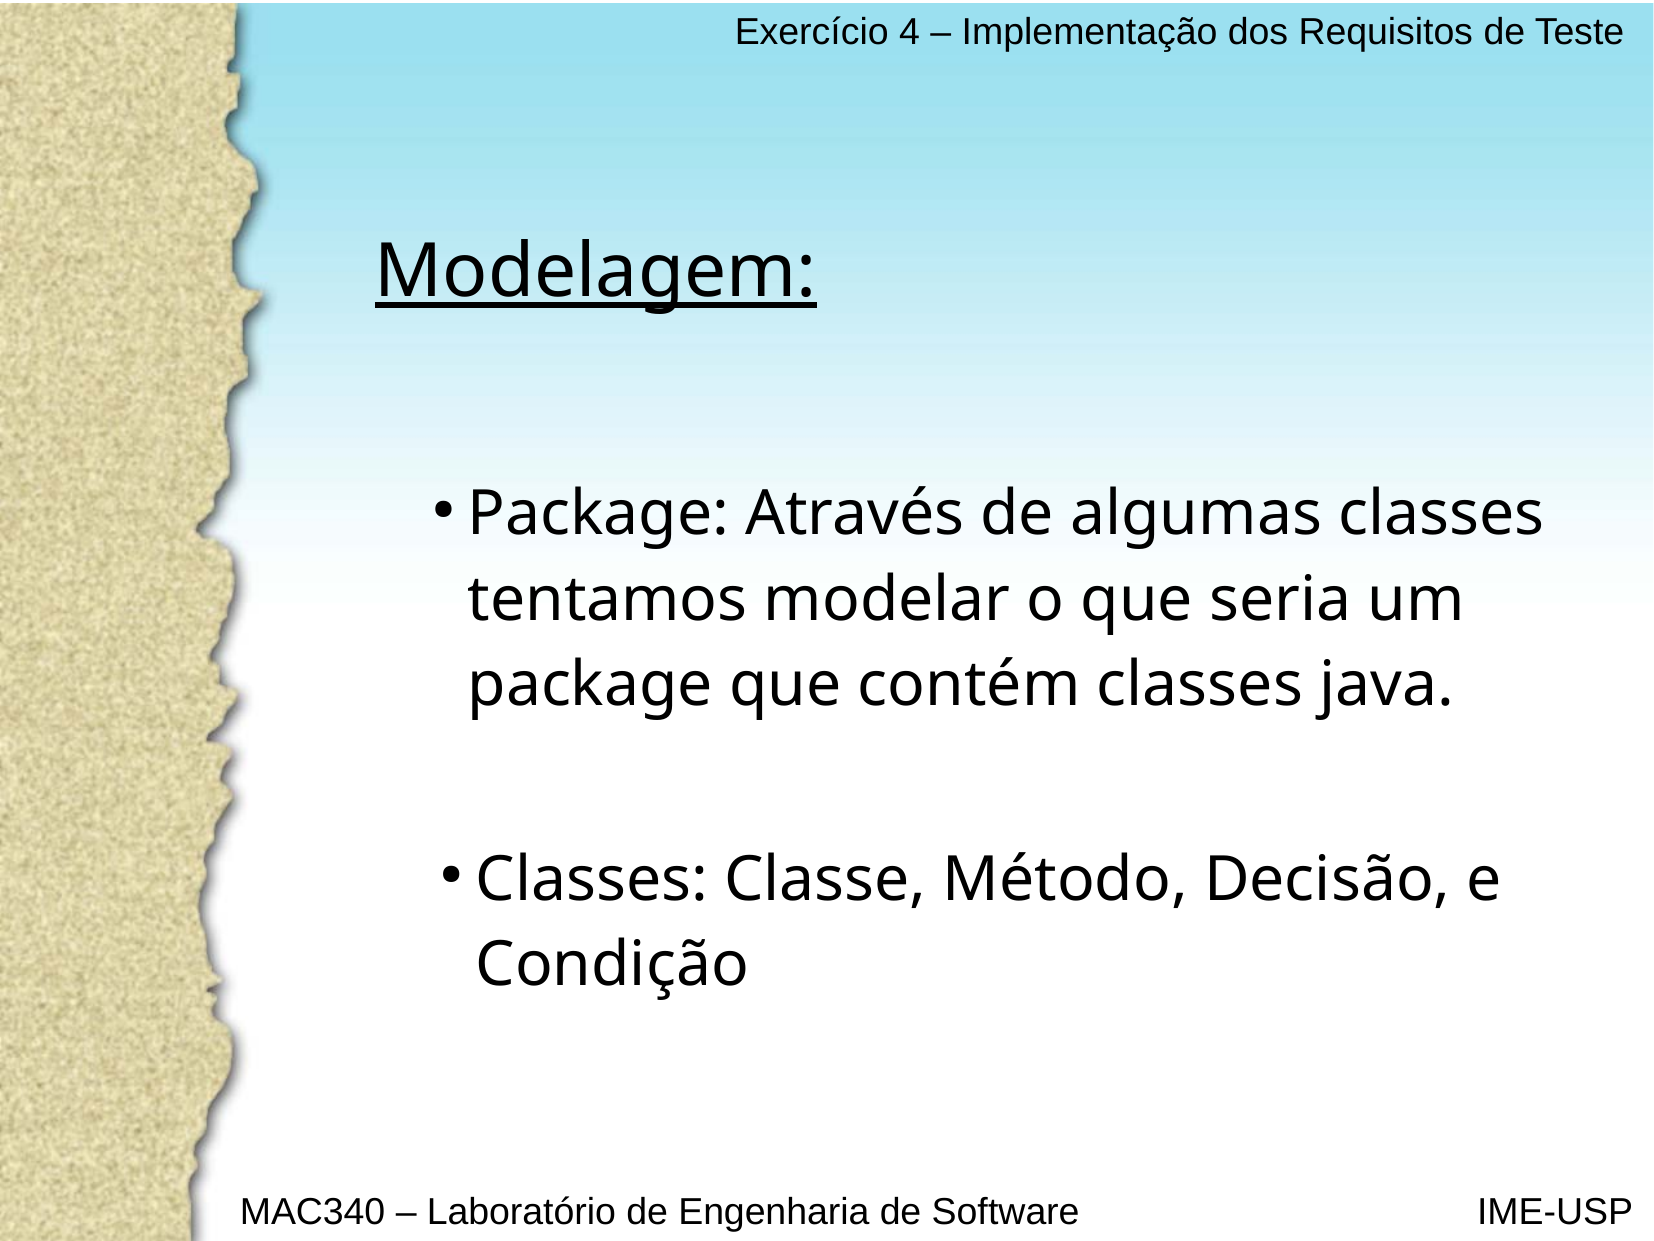

Exercício 4 – Implementação dos Requisitos de Teste
Modelagem:
Package: Através de algumas classes
tentamos modelar o que seria um
package que contém classes java.
Classes: Classe, Método, Decisão, e
Condição
			MAC340 – Laboratório de Engenharia de Software IME-USP